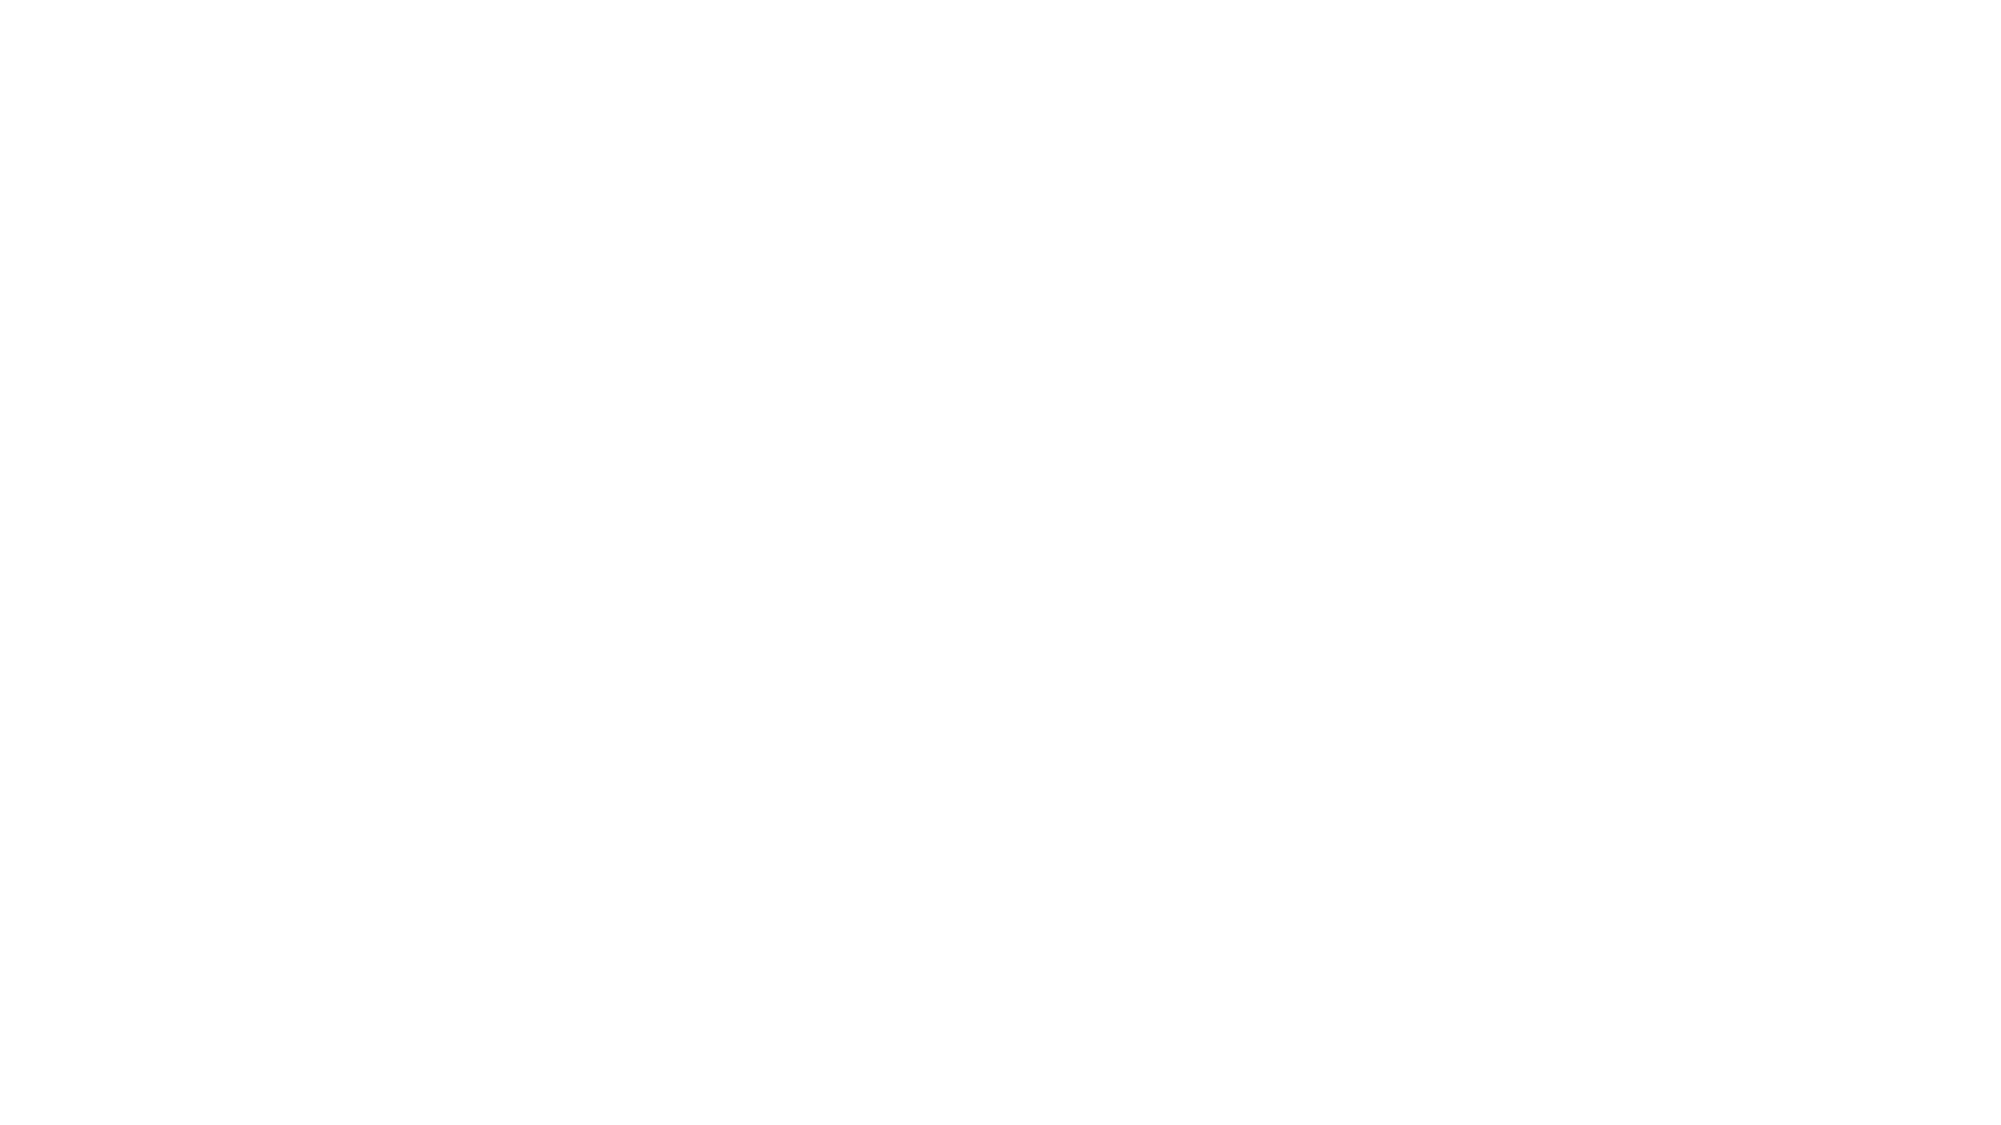

# Senzorul este conectat la următorii pini:
-VCC
-GND
-PA0 - pin analogic
LCD-ul este conectat la următorii pini :
-VCC
-GND
-PC0- SCL( Serial Clock Line)
-PC1- SDA(Serial Data Line)